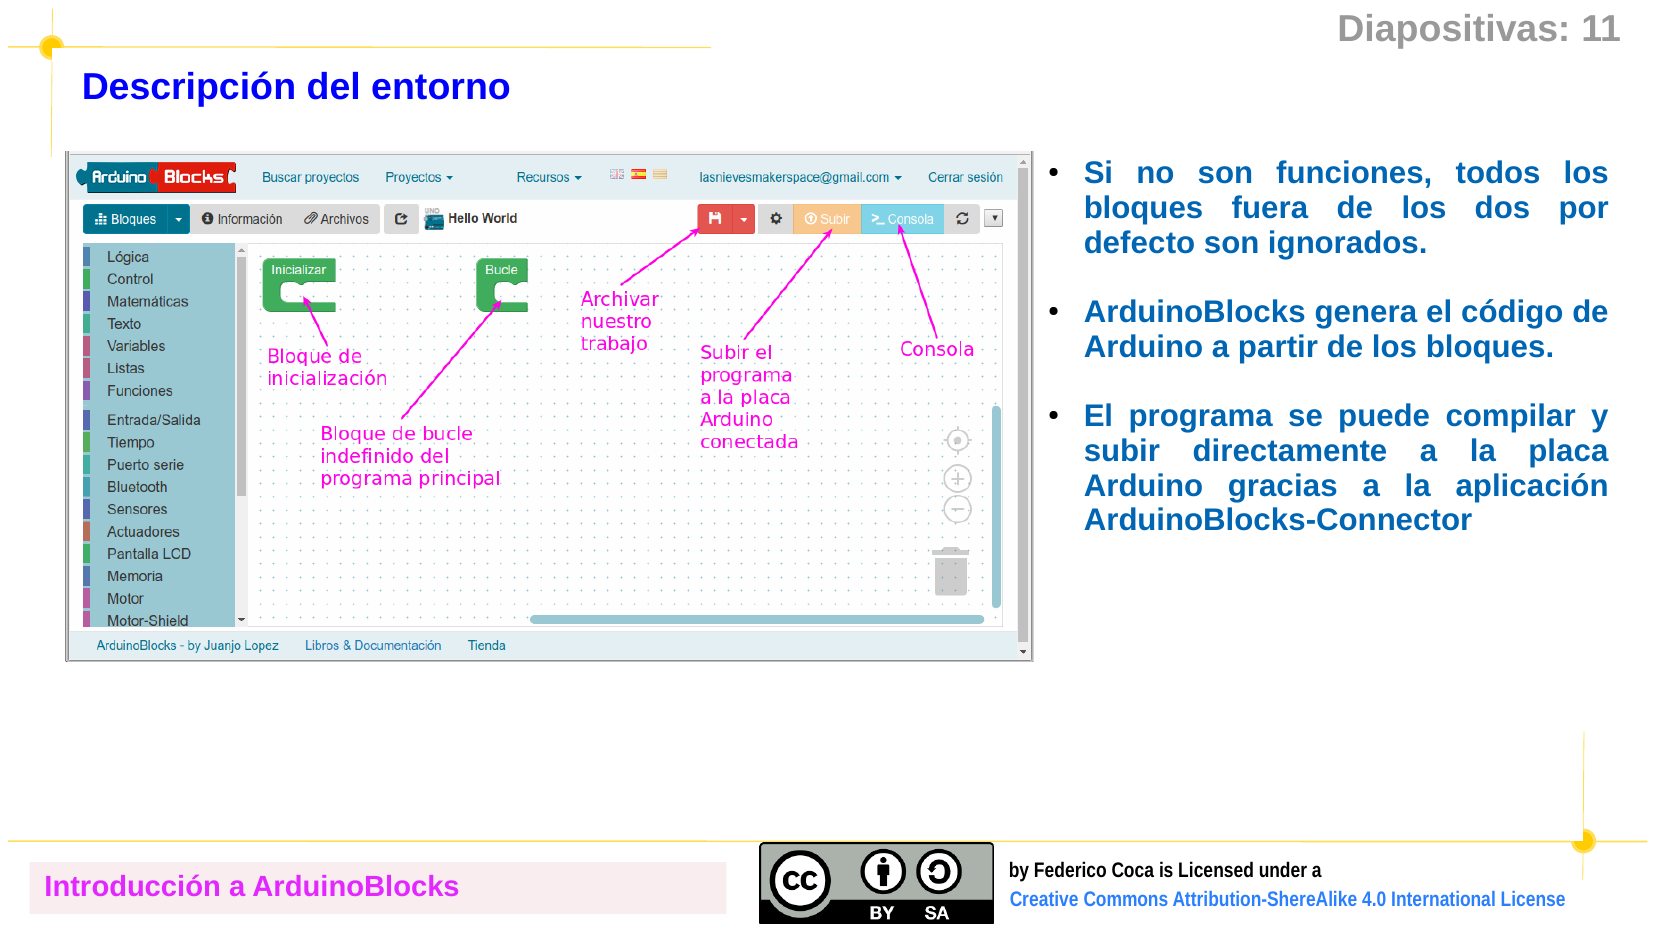

Diapositivas: 11
Descripción del entorno
Si no son funciones, todos los bloques fuera de los dos por defecto son ignorados.
ArduinoBlocks genera el código de Arduino a partir de los bloques.
El programa se puede compilar y subir directamente a la placa Arduino gracias a la aplicación ArduinoBlocks-Connector
Introducción a ArduinoBlocks